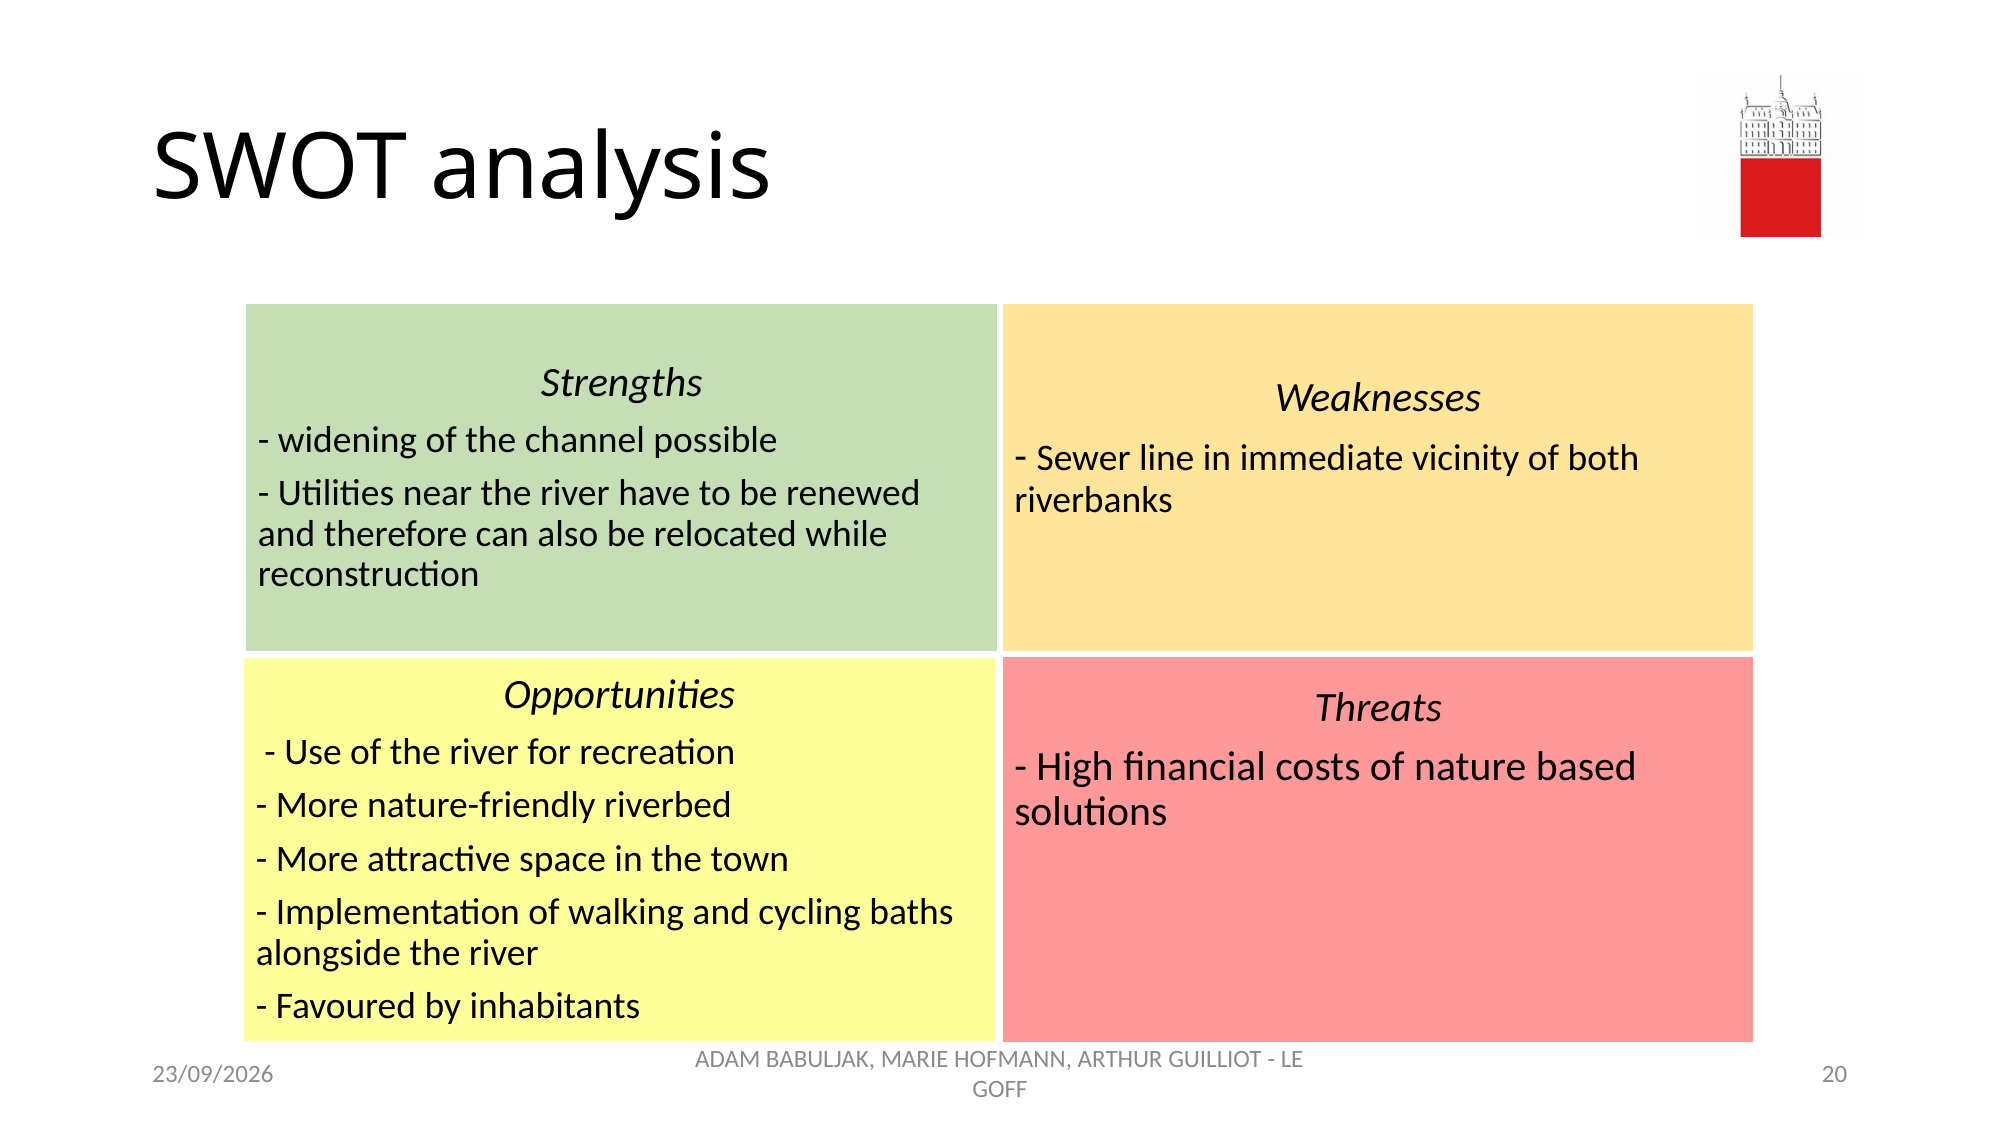

# SWOT analysis
Weaknesses
- Sewer line in immediate vicinity of both riverbanks
Strengths
- widening of the channel possible
- Utilities near the river have to be renewed and therefore can also be relocated while reconstruction
Threats
- High financial costs of nature based solutions
Opportunities
 - Use of the river for recreation
- More nature-friendly riverbed
- More attractive space in the town
- Implementation of walking and cycling baths alongside the river
- Favoured by inhabitants
ADAM BABULJAK, MARIE HOFMANN, ARTHUR GUILLIOT - LE GOFF